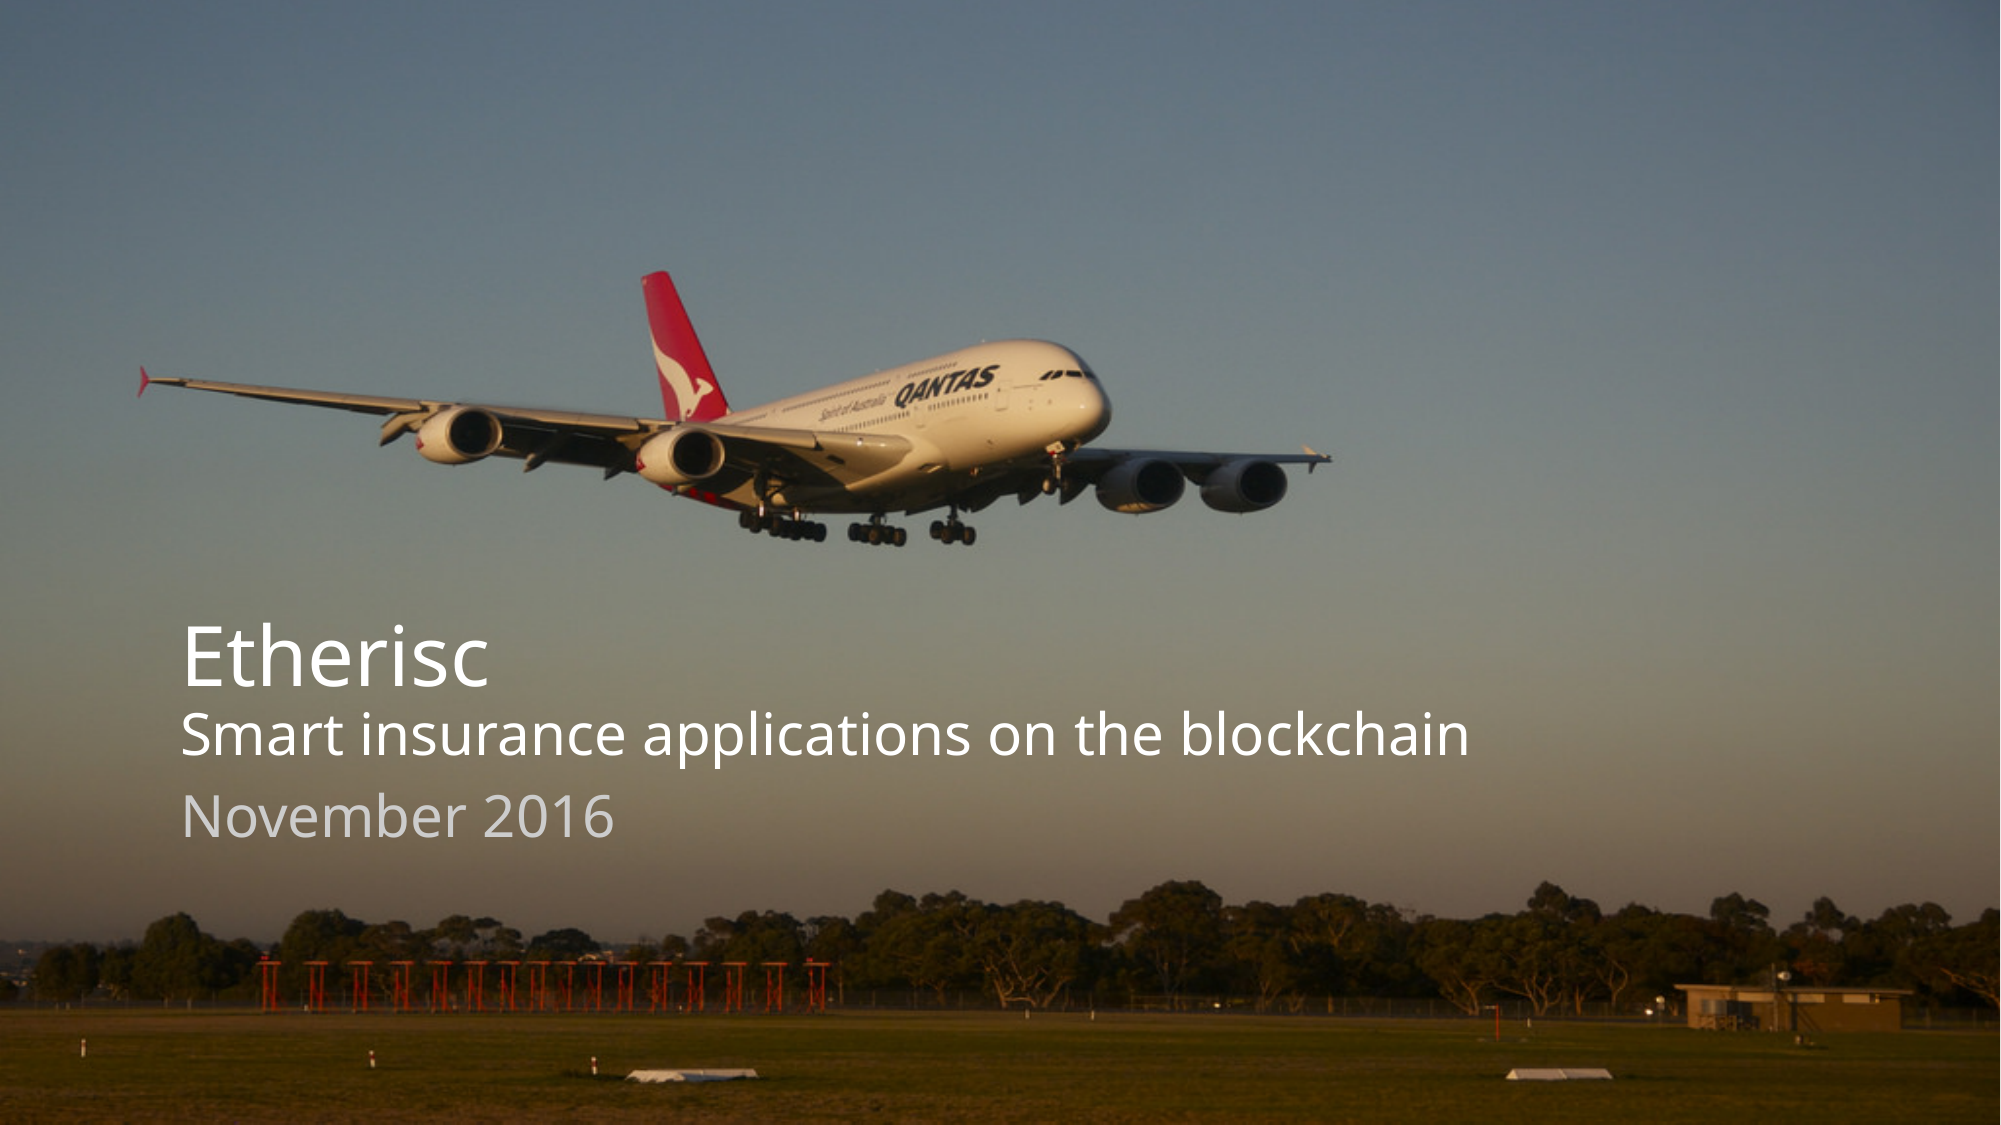

# Etherisc Smart insurance applications on the blockchain
November 2016